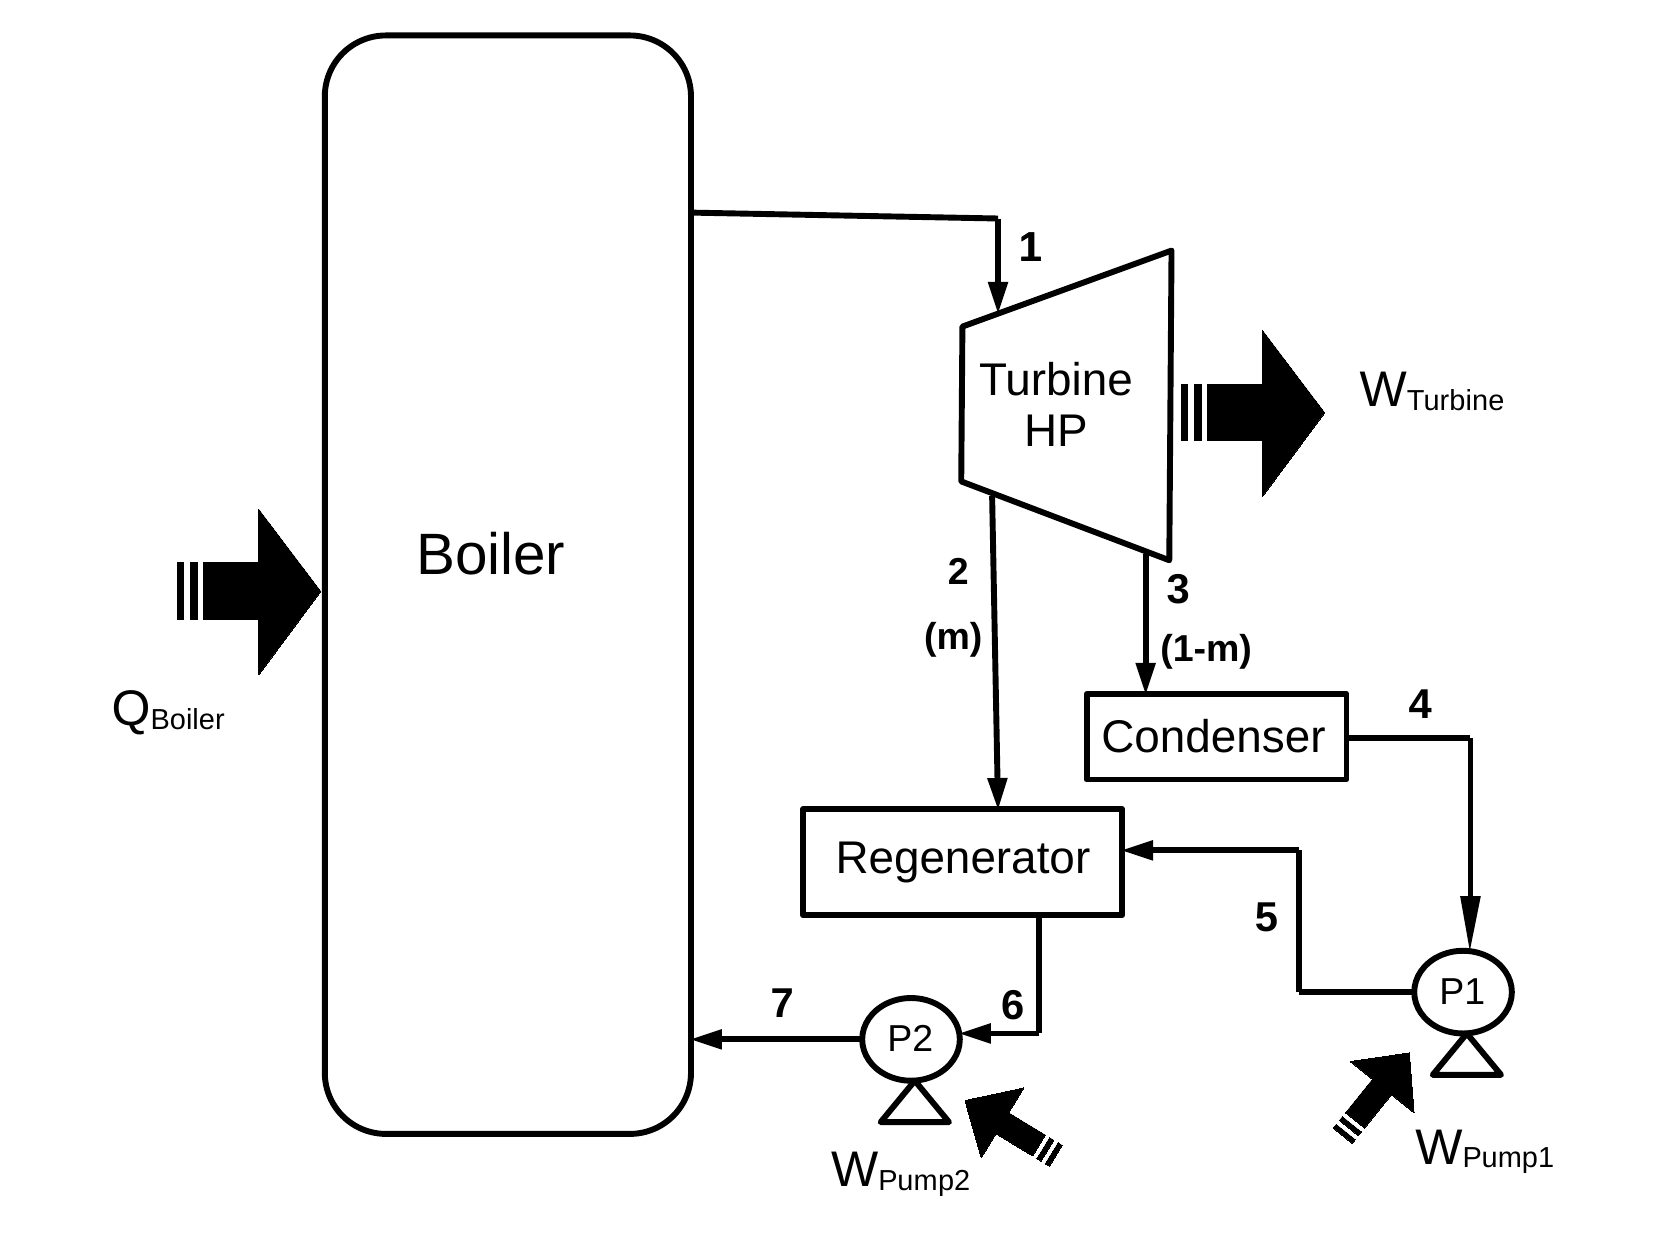

1
1
Turbine
HP
WTurbine
Boiler
2
3
(m)
(1-m)
QBoiler
4
Condenser
Regenerator
5
P1
7
6
P2
WPump1
WPump2